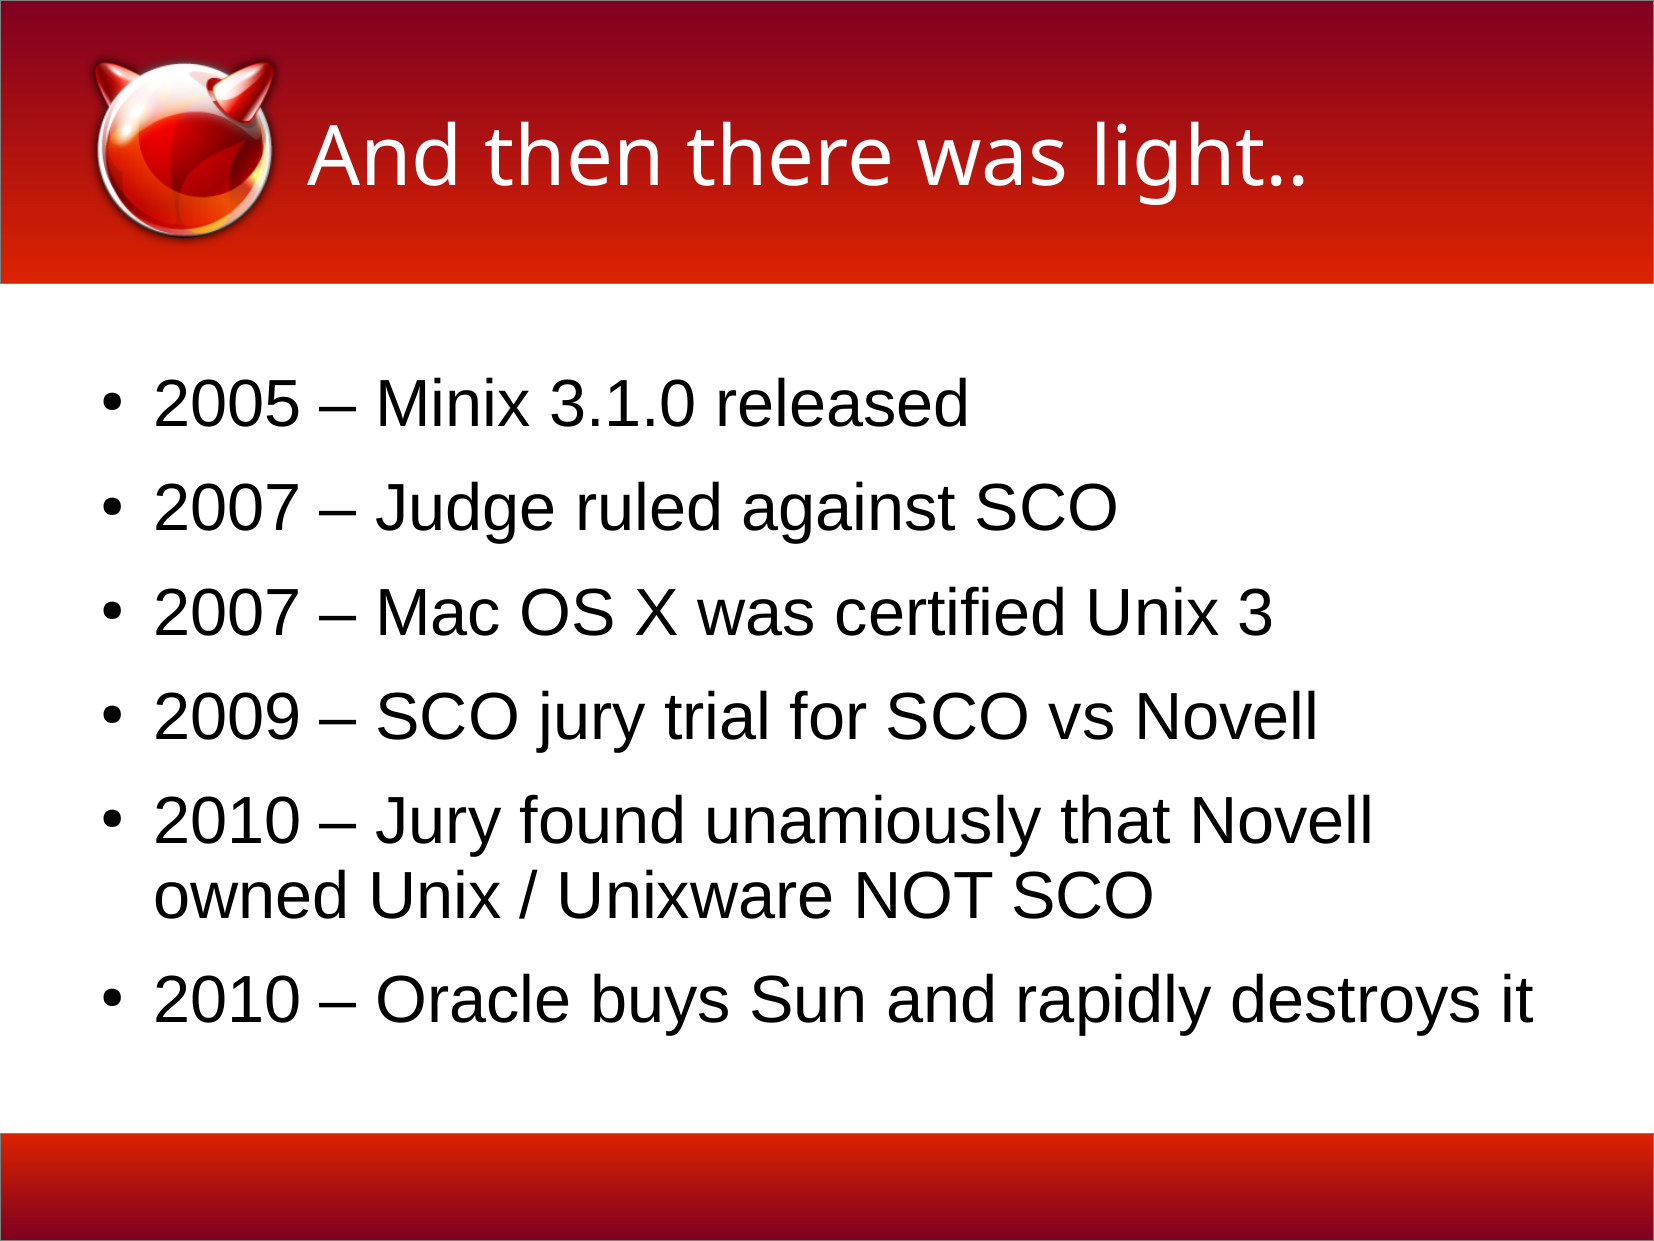

# And then there was light..
2005 – Minix 3.1.0 released
2007 – Judge ruled against SCO
2007 – Mac OS X was certified Unix 3
2009 – SCO jury trial for SCO vs Novell
2010 – Jury found unamiously that Novell owned Unix / Unixware NOT SCO
2010 – Oracle buys Sun and rapidly destroys it